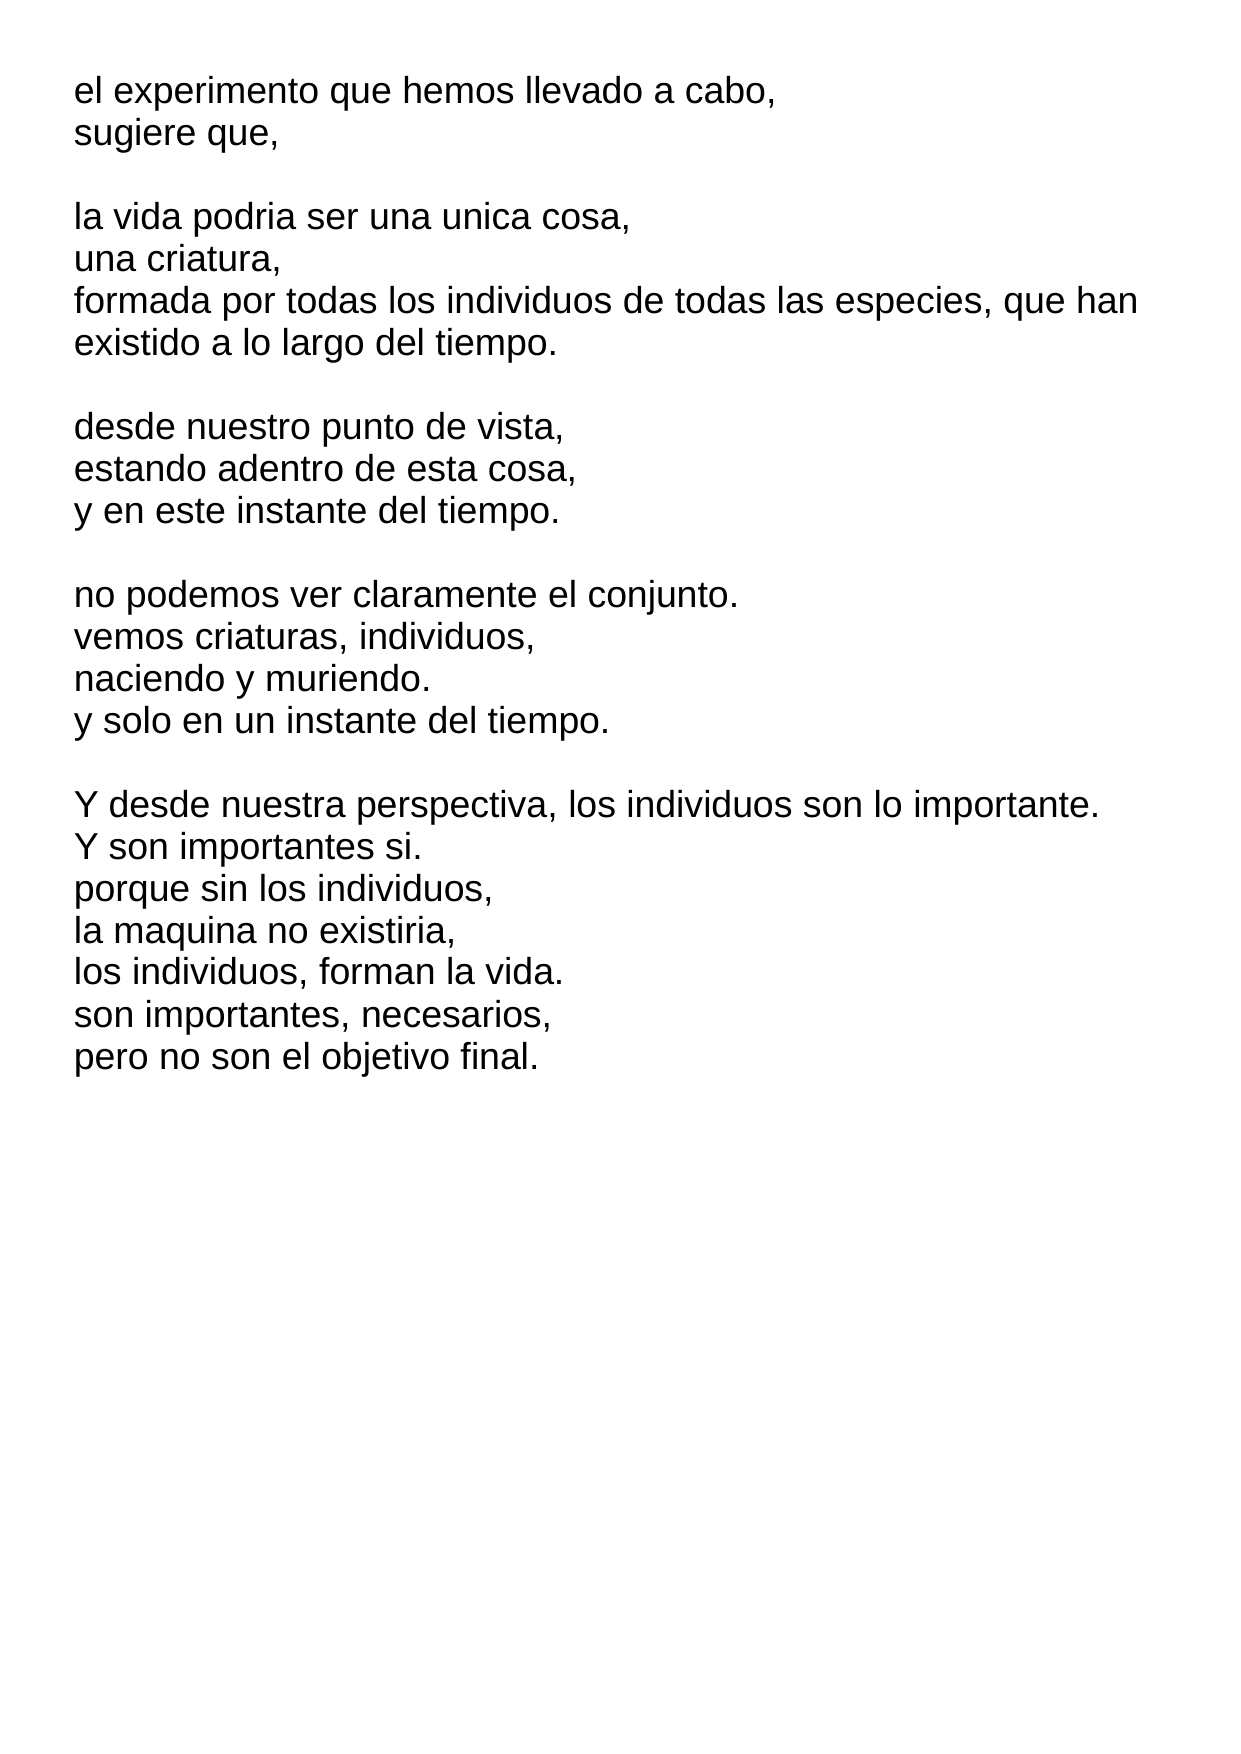

el experimento que hemos llevado a cabo,
sugiere que,
la vida podria ser una unica cosa,
una criatura,
formada por todas los individuos de todas las especies, que han existido a lo largo del tiempo.
desde nuestro punto de vista,
estando adentro de esta cosa,
y en este instante del tiempo.
no podemos ver claramente el conjunto.
vemos criaturas, individuos,
naciendo y muriendo.
y solo en un instante del tiempo.
Y desde nuestra perspectiva, los individuos son lo importante.
Y son importantes si.
porque sin los individuos,
la maquina no existiria,
los individuos, forman la vida.
son importantes, necesarios,
pero no son el objetivo final.